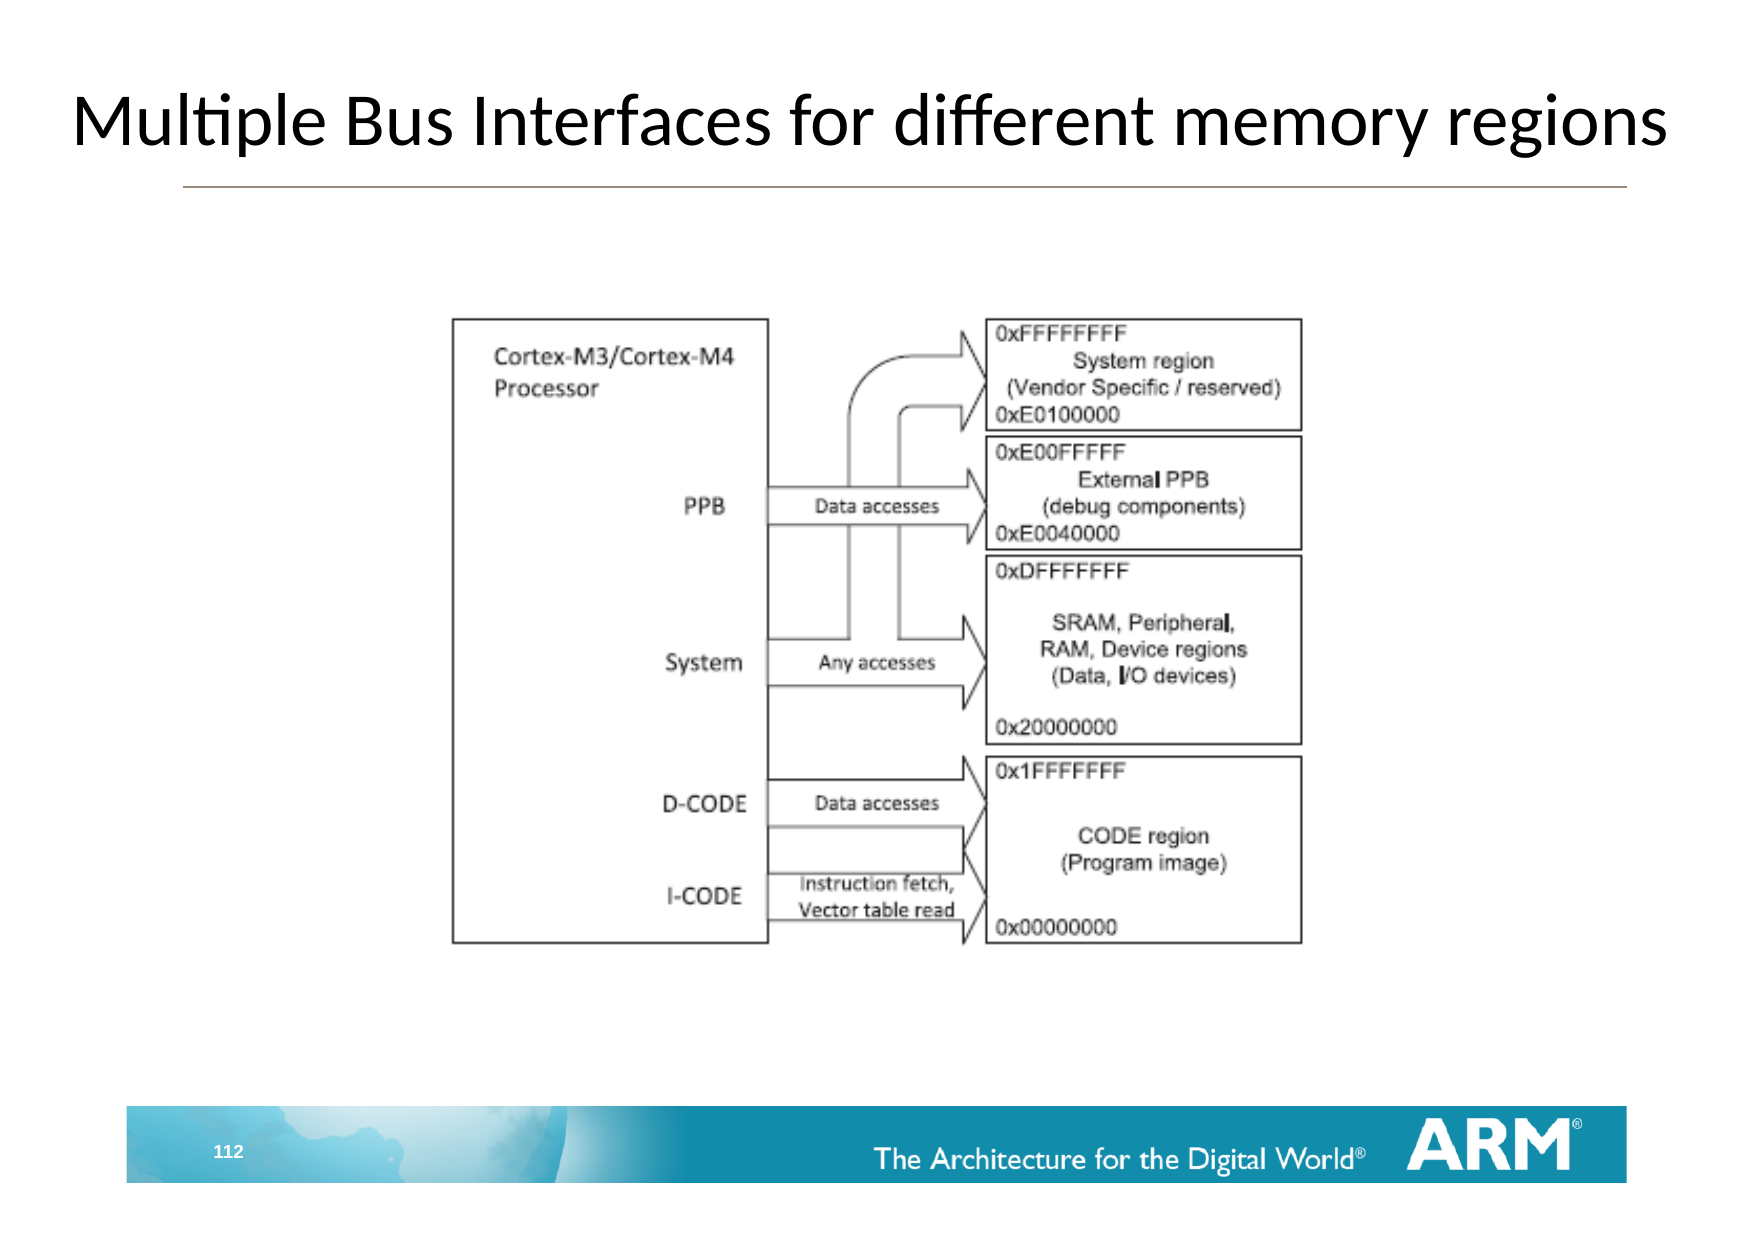

# Multiple Bus Interfaces for different memory regions